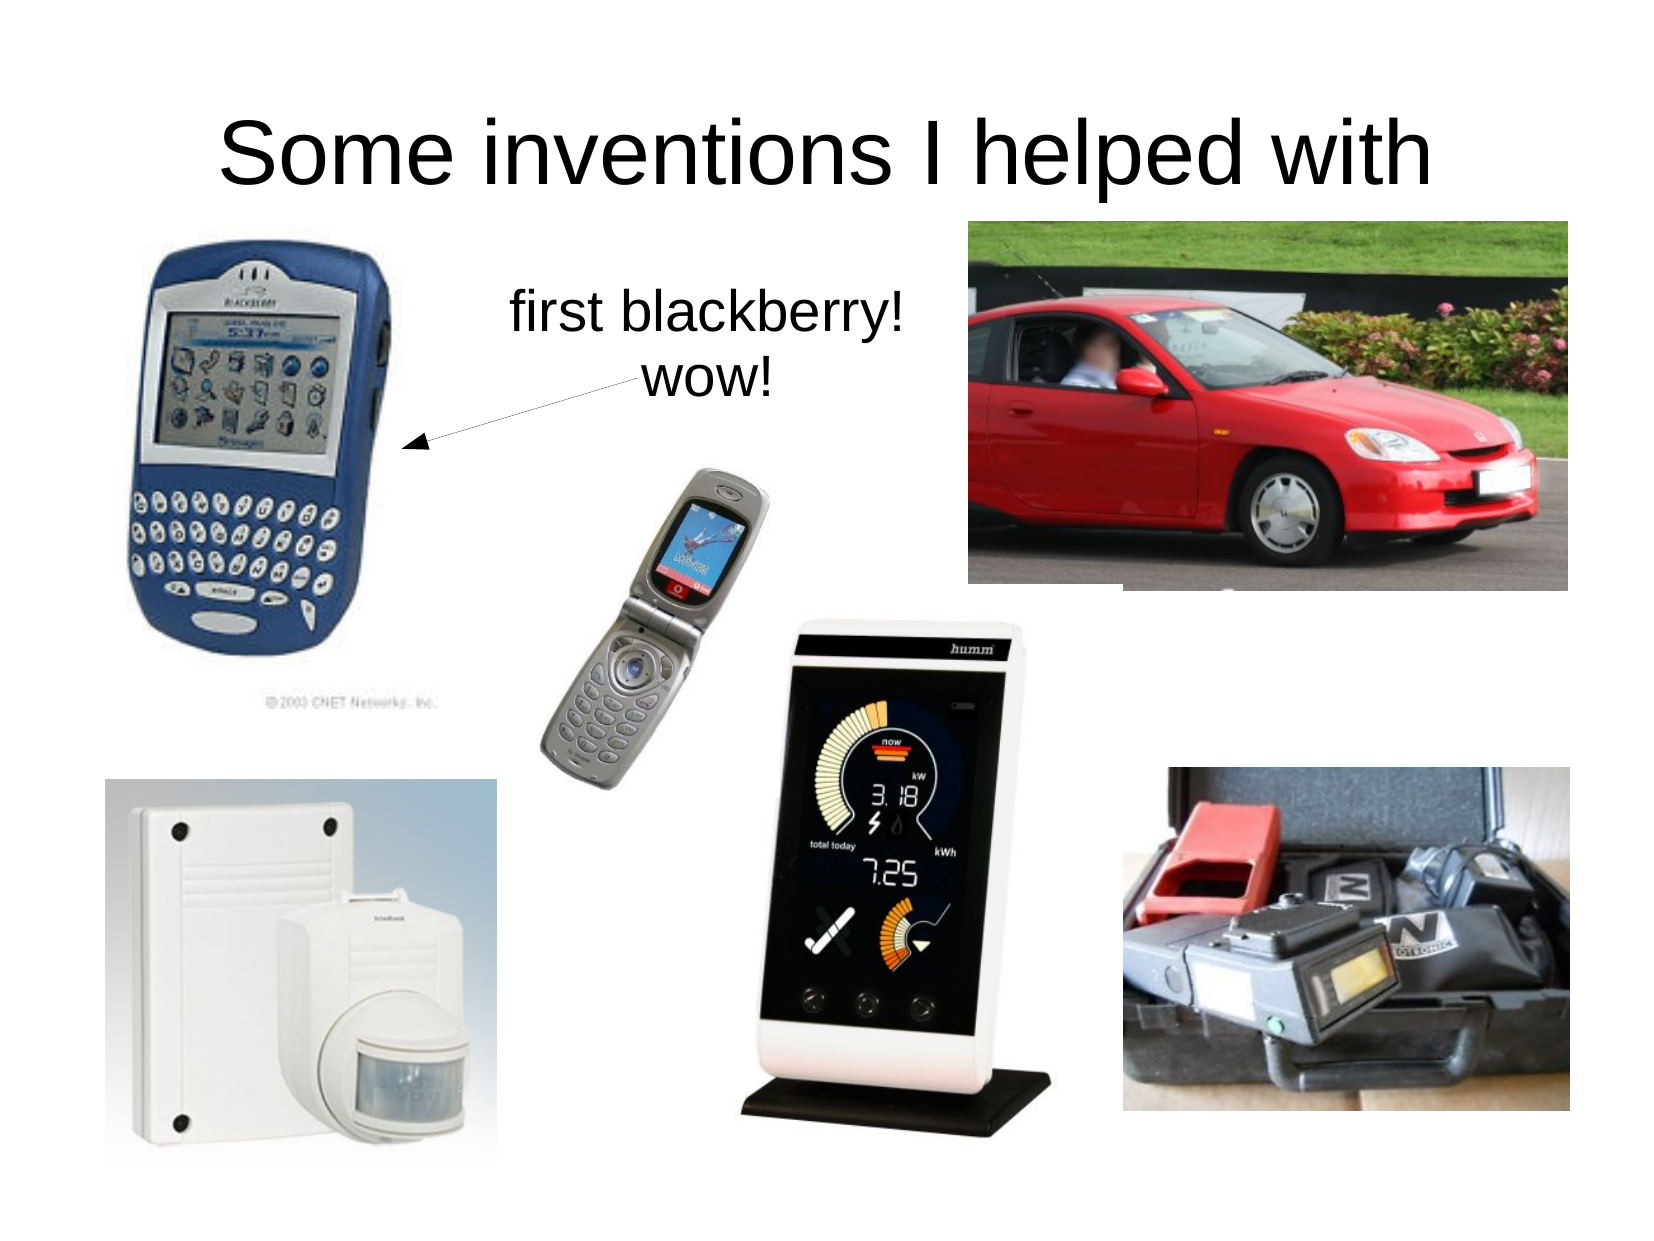

# Some inventions I helped with
first blackberry!
wow!